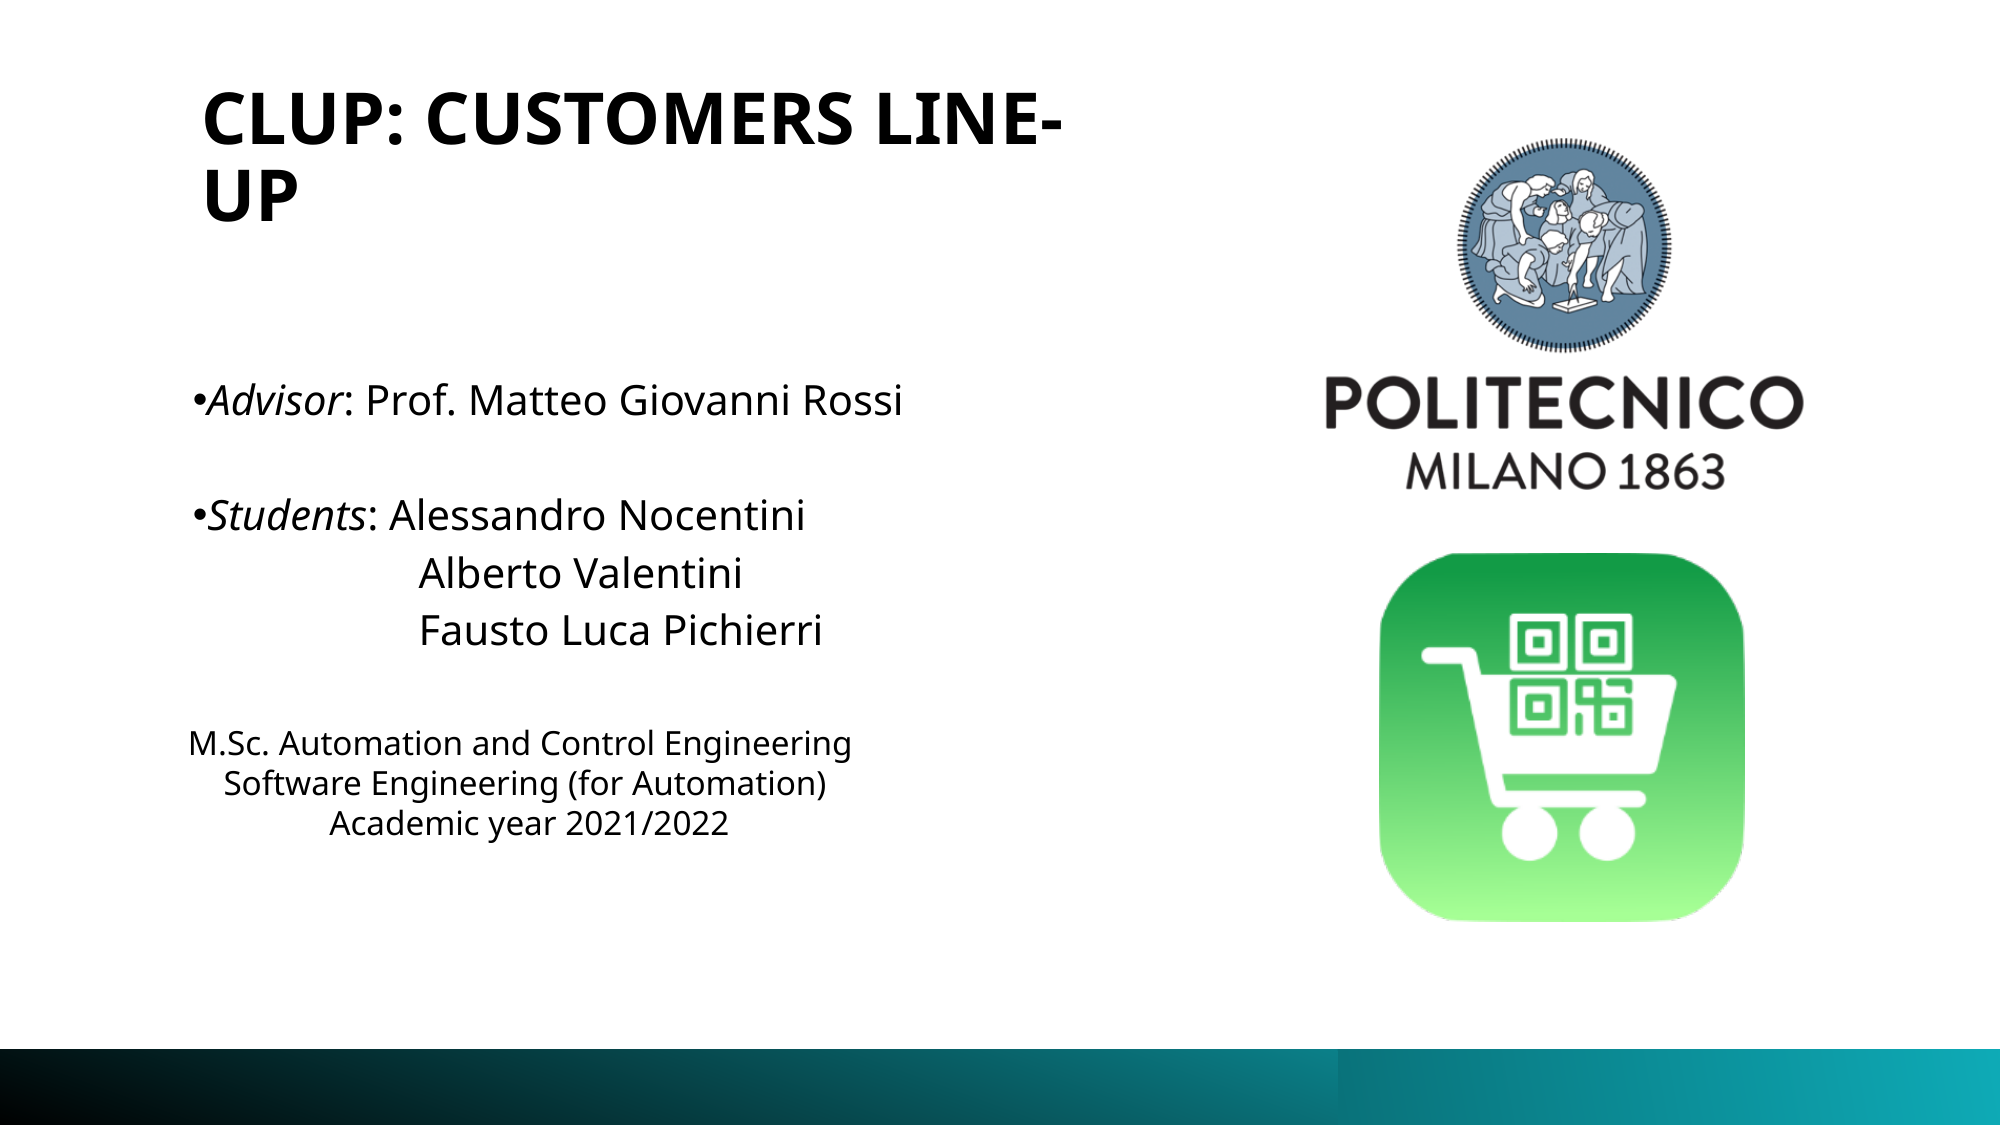

# CLup: Customers Line-up
Advisor: Prof. Matteo Giovanni Rossi
Students: Alessandro Nocentini
 Alberto Valentini
 Fausto Luca Pichierri
M.Sc. Automation and Control Engineering
Software Engineering (for Automation)
 Academic year 2021/2022